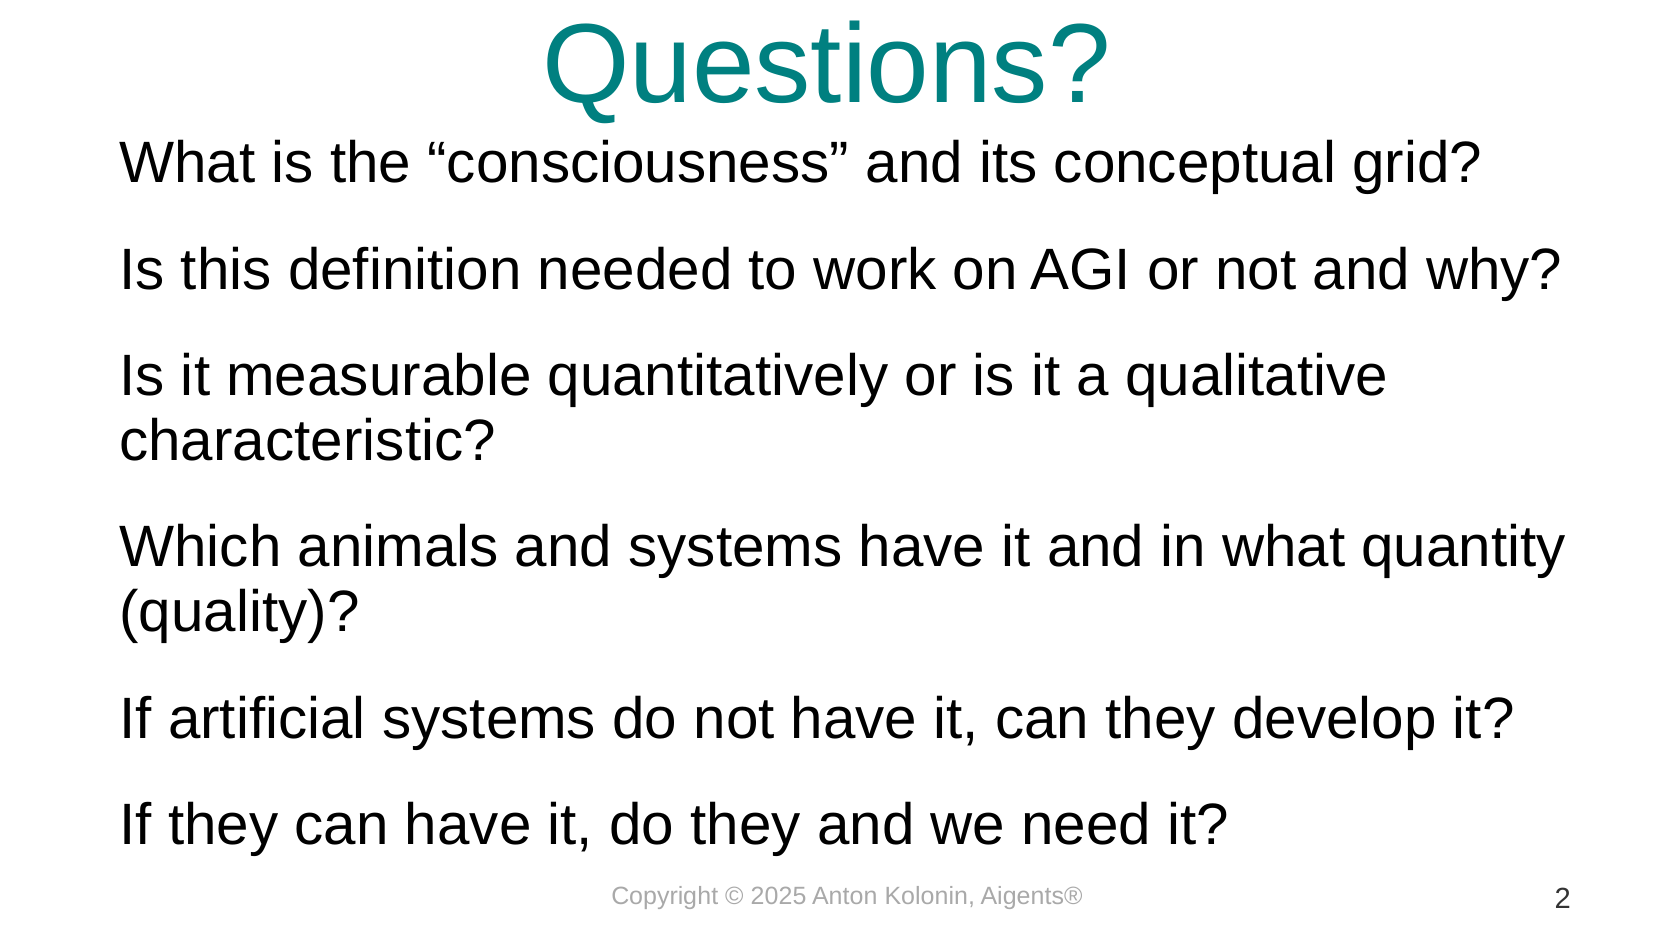

Questions?
What is the “consciousness” and its conceptual grid?
Is this definition needed to work on AGI or not and why?
Is it measurable quantitatively or is it a qualitative characteristic?
Which animals and systems have it and in what quantity (quality)?
If artificial systems do not have it, can they develop it?
If they can have it, do they and we need it?
Copyright © 2025 Anton Kolonin, Aigents®
2